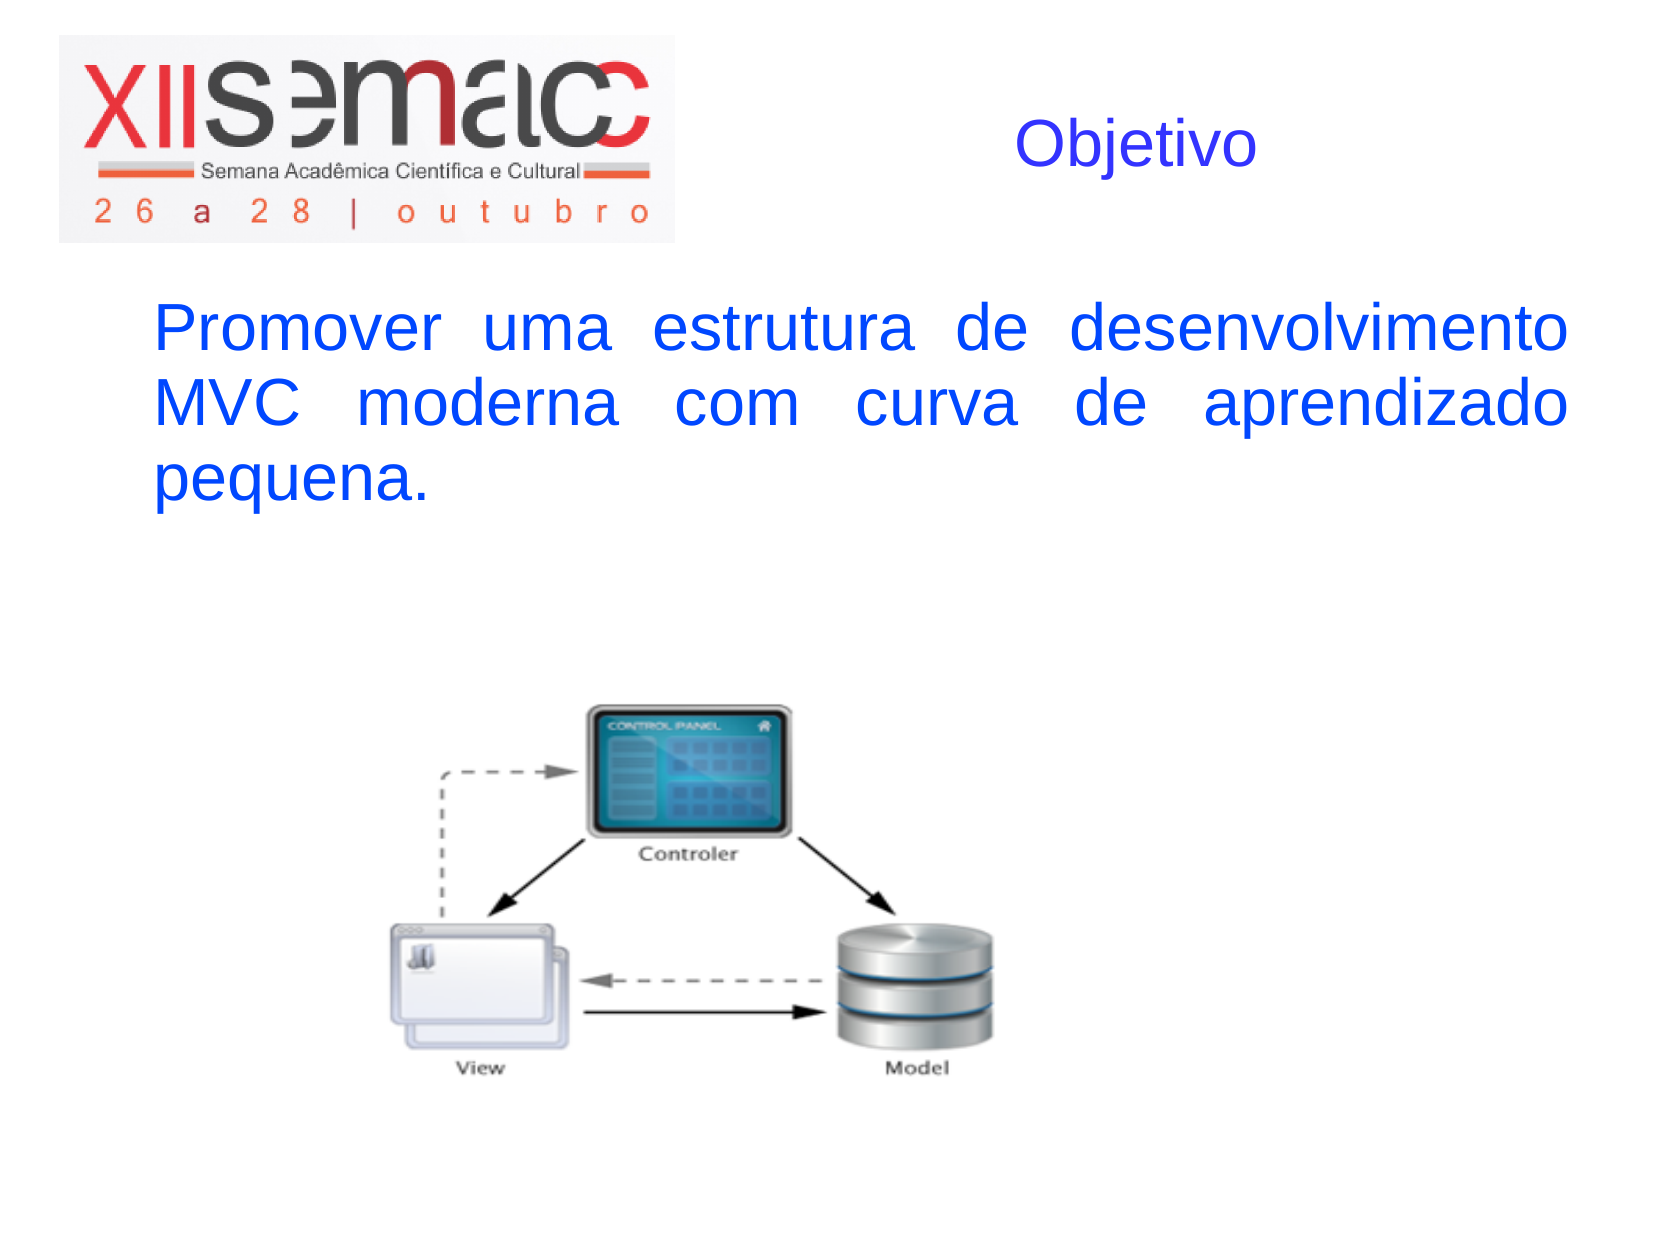

# Objetivo
Promover uma estrutura de desenvolvimento MVC moderna com curva de aprendizado pequena.